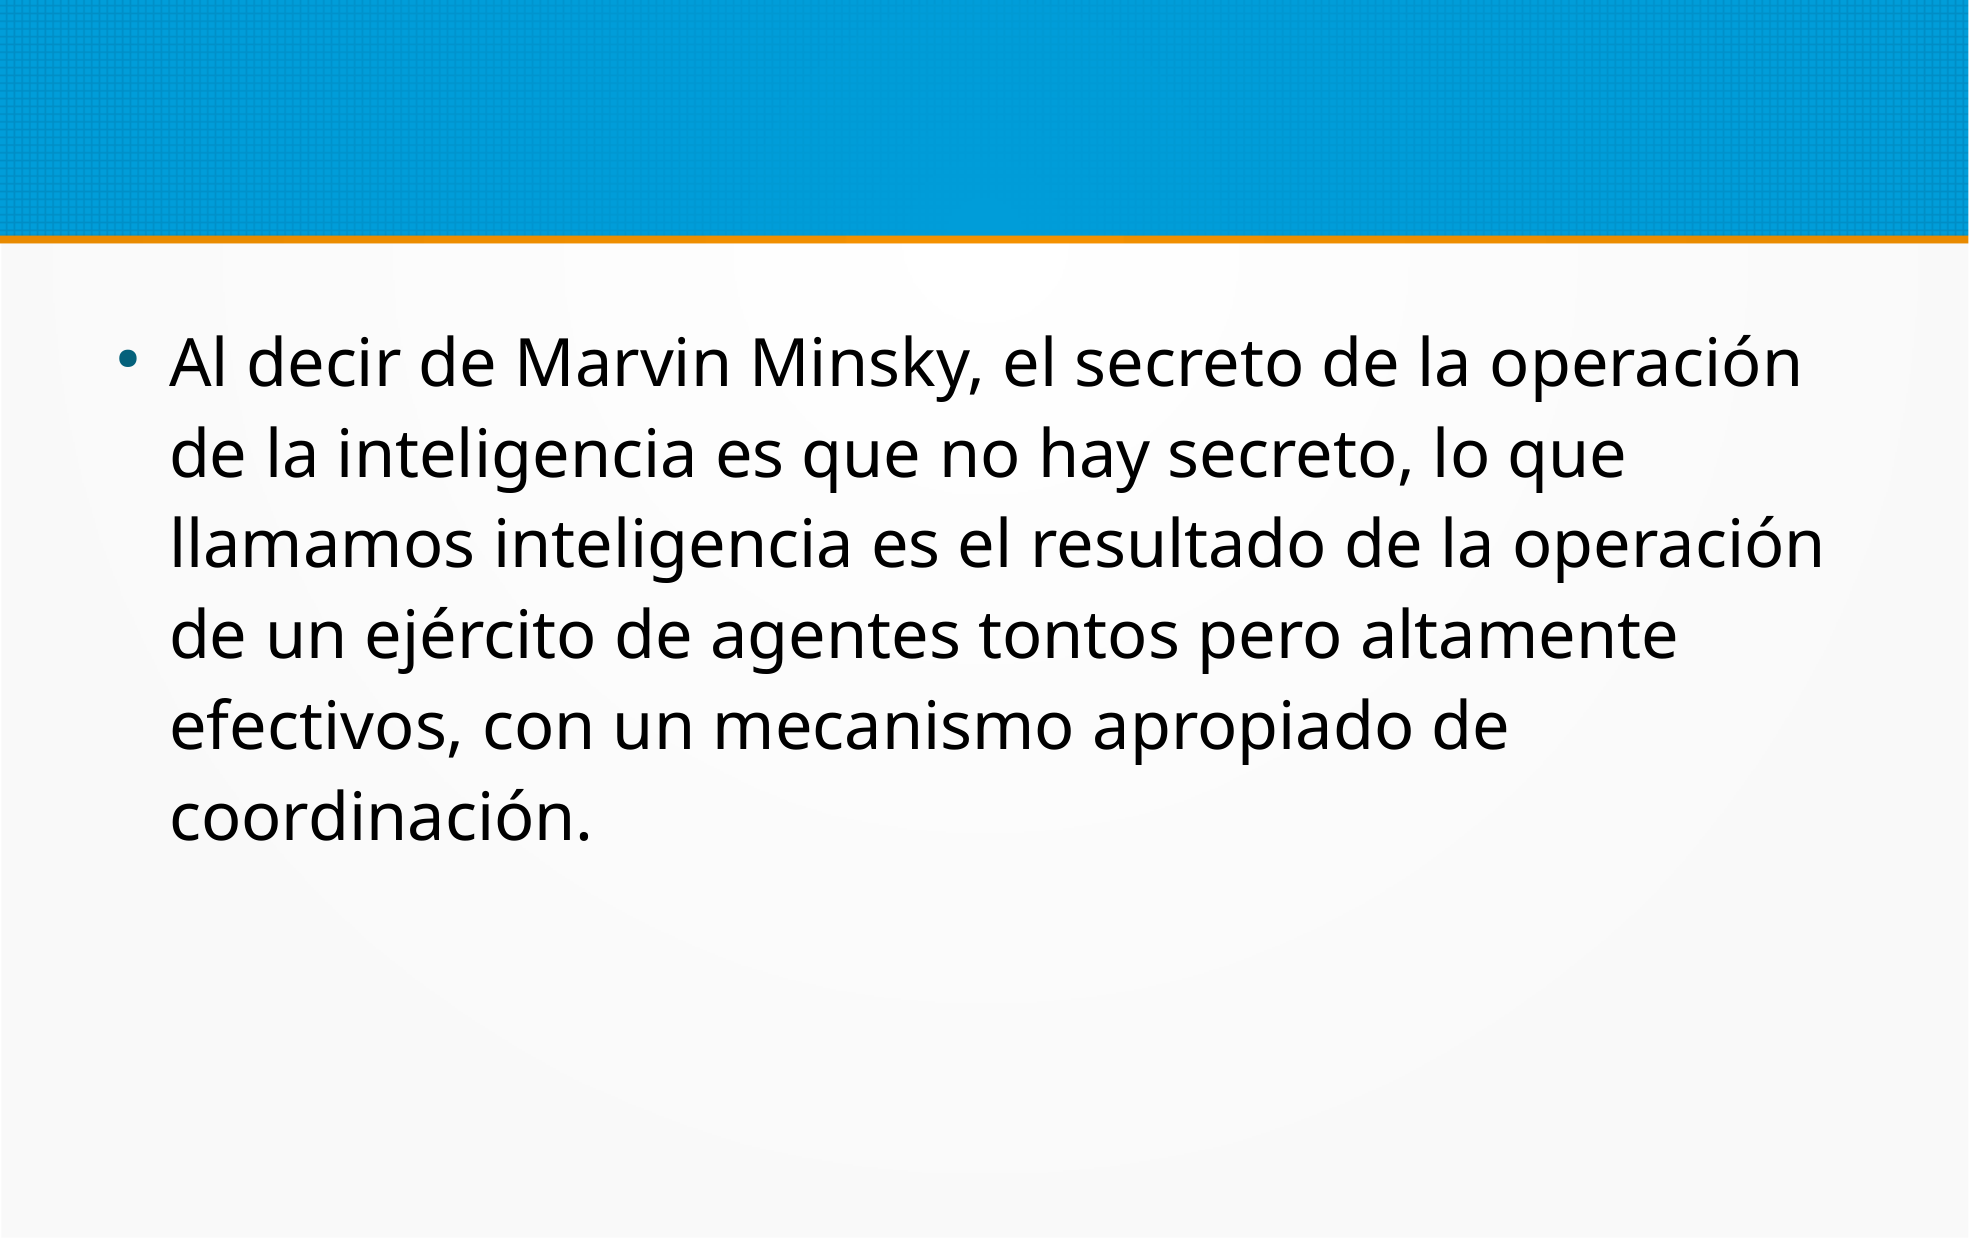

#
Al decir de Marvin Minsky, el secreto de la operación de la inteligencia es que no hay secreto, lo que llamamos inteligencia es el resultado de la operación de un ejército de agentes tontos pero altamente efectivos, con un mecanismo apropiado de coordinación.